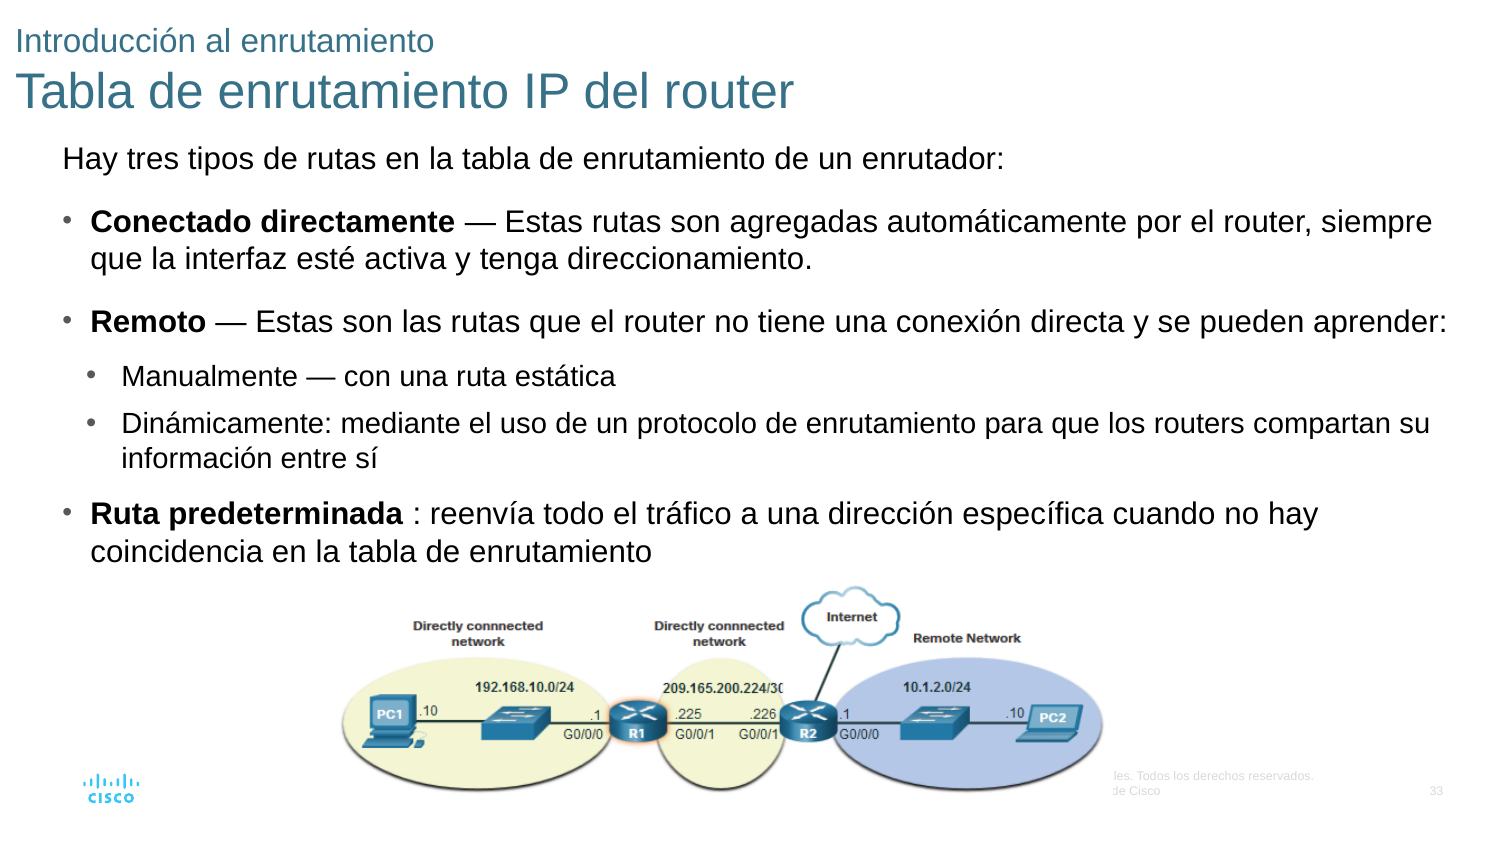

# Introducción al enrutamiento Tabla de enrutamiento IP del router
Hay tres tipos de rutas en la tabla de enrutamiento de un enrutador:
Conectado directamente — Estas rutas son agregadas automáticamente por el router, siempre que la interfaz esté activa y tenga direccionamiento.
Remoto — Estas son las rutas que el router no tiene una conexión directa y se pueden aprender:
Manualmente — con una ruta estática
Dinámicamente: mediante el uso de un protocolo de enrutamiento para que los routers compartan su información entre sí
Ruta predeterminada : reenvía todo el tráfico a una dirección específica cuando no hay coincidencia en la tabla de enrutamiento